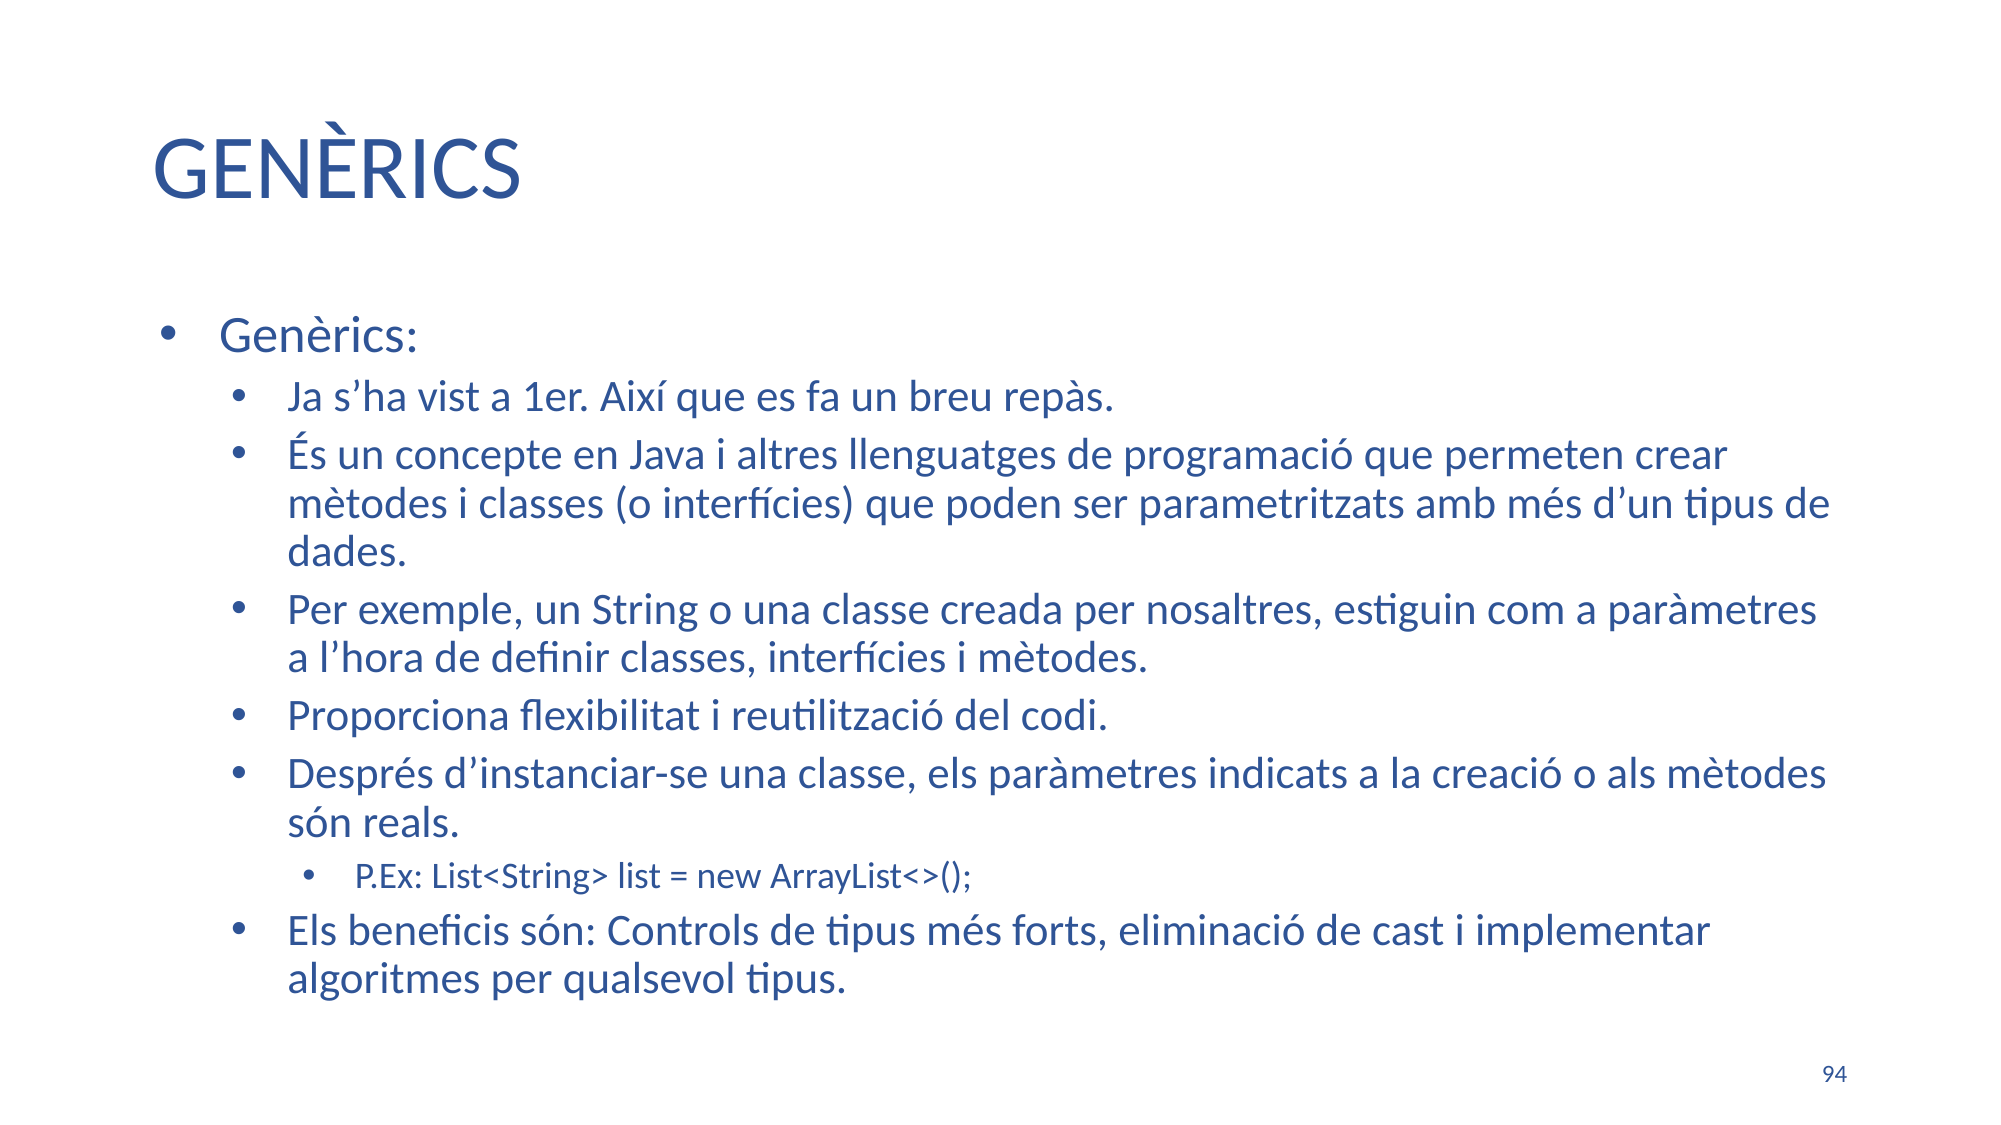

# GENÈRICS
Genèrics:
Ja s’ha vist a 1er. Així que es fa un breu repàs.
És un concepte en Java i altres llenguatges de programació que permeten crear mètodes i classes (o interfícies) que poden ser parametritzats amb més d’un tipus de dades.
Per exemple, un String o una classe creada per nosaltres, estiguin com a paràmetres a l’hora de definir classes, interfícies i mètodes.
Proporciona flexibilitat i reutilització del codi.
Després d’instanciar-se una classe, els paràmetres indicats a la creació o als mètodes són reals.
P.Ex: List<String> list = new ArrayList<>();
Els beneficis són: Controls de tipus més forts, eliminació de cast i implementar algoritmes per qualsevol tipus.